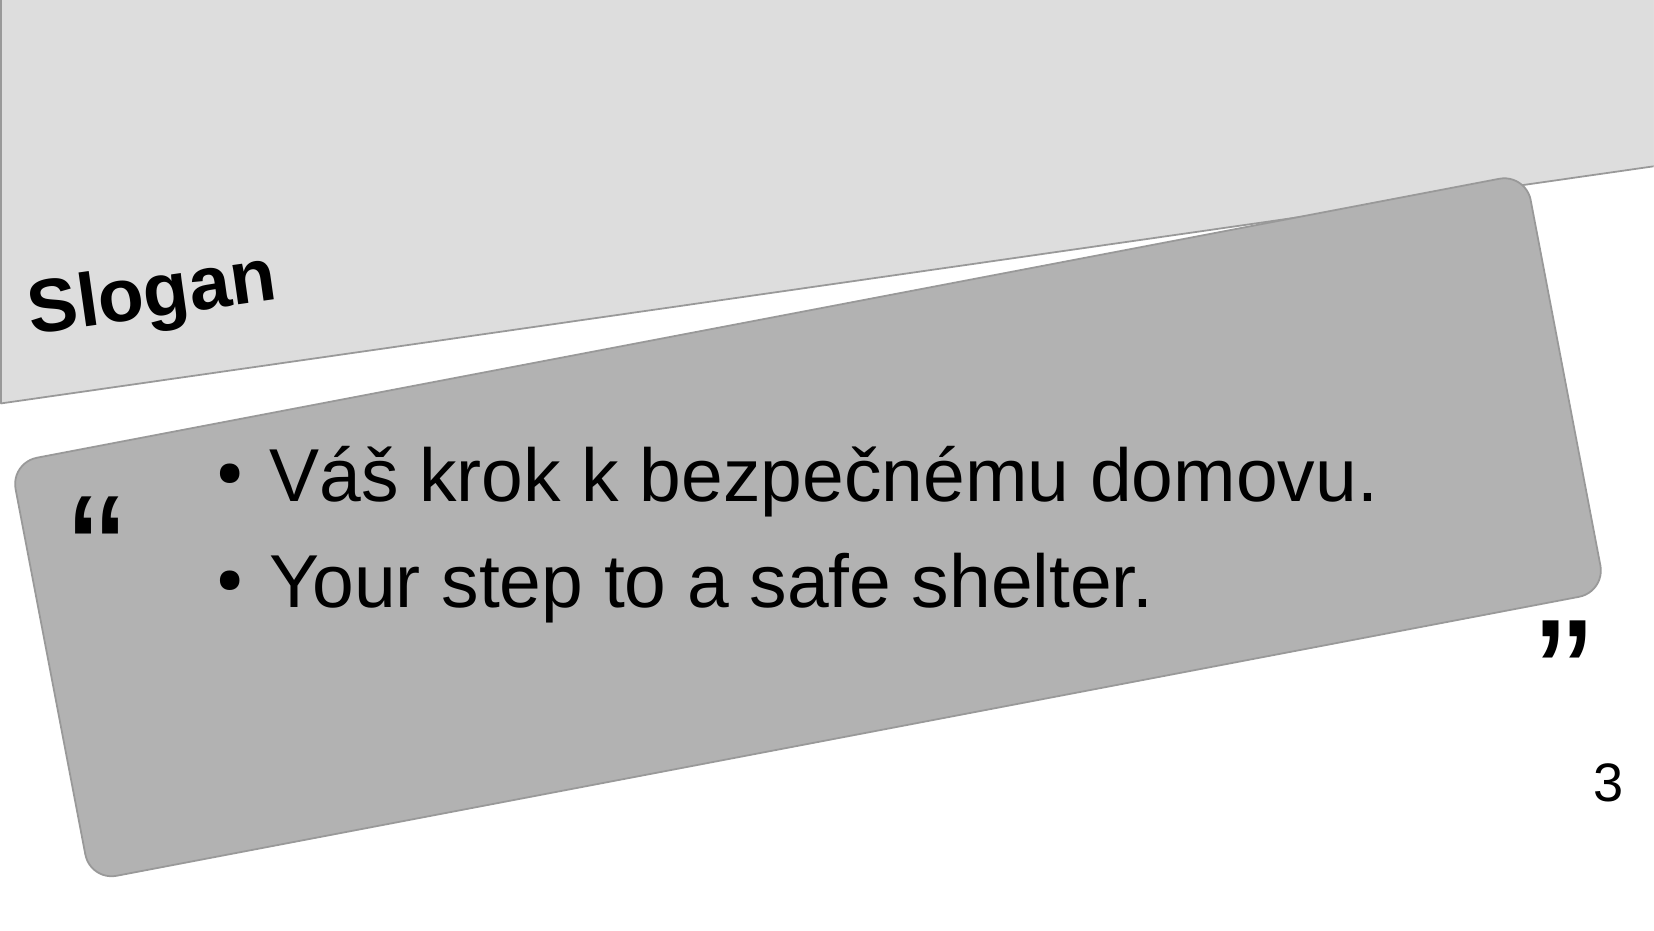

# Slogan
Váš krok k bezpečnému domovu.
Your step to a safe shelter.
3